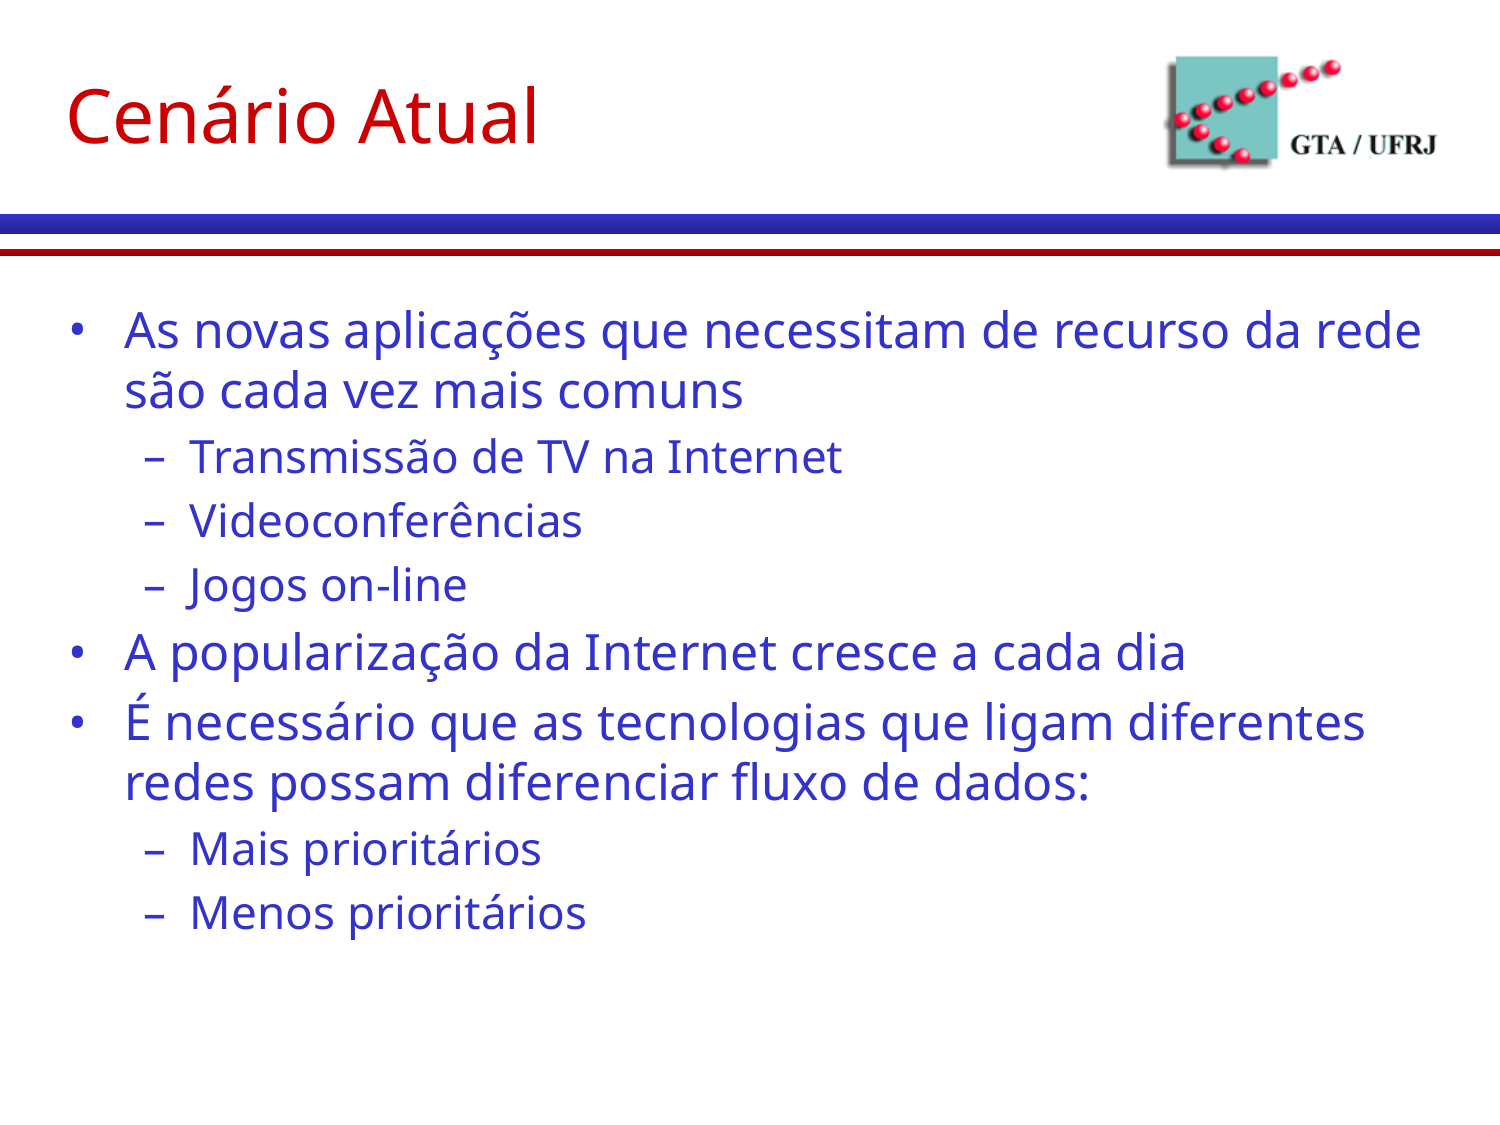

# Cenário Atual
As novas aplicações que necessitam de recurso da rede são cada vez mais comuns
Transmissão de TV na Internet
Videoconferências
Jogos on-line
A popularização da Internet cresce a cada dia
É necessário que as tecnologias que ligam diferentes redes possam diferenciar fluxo de dados:
Mais prioritários
Menos prioritários